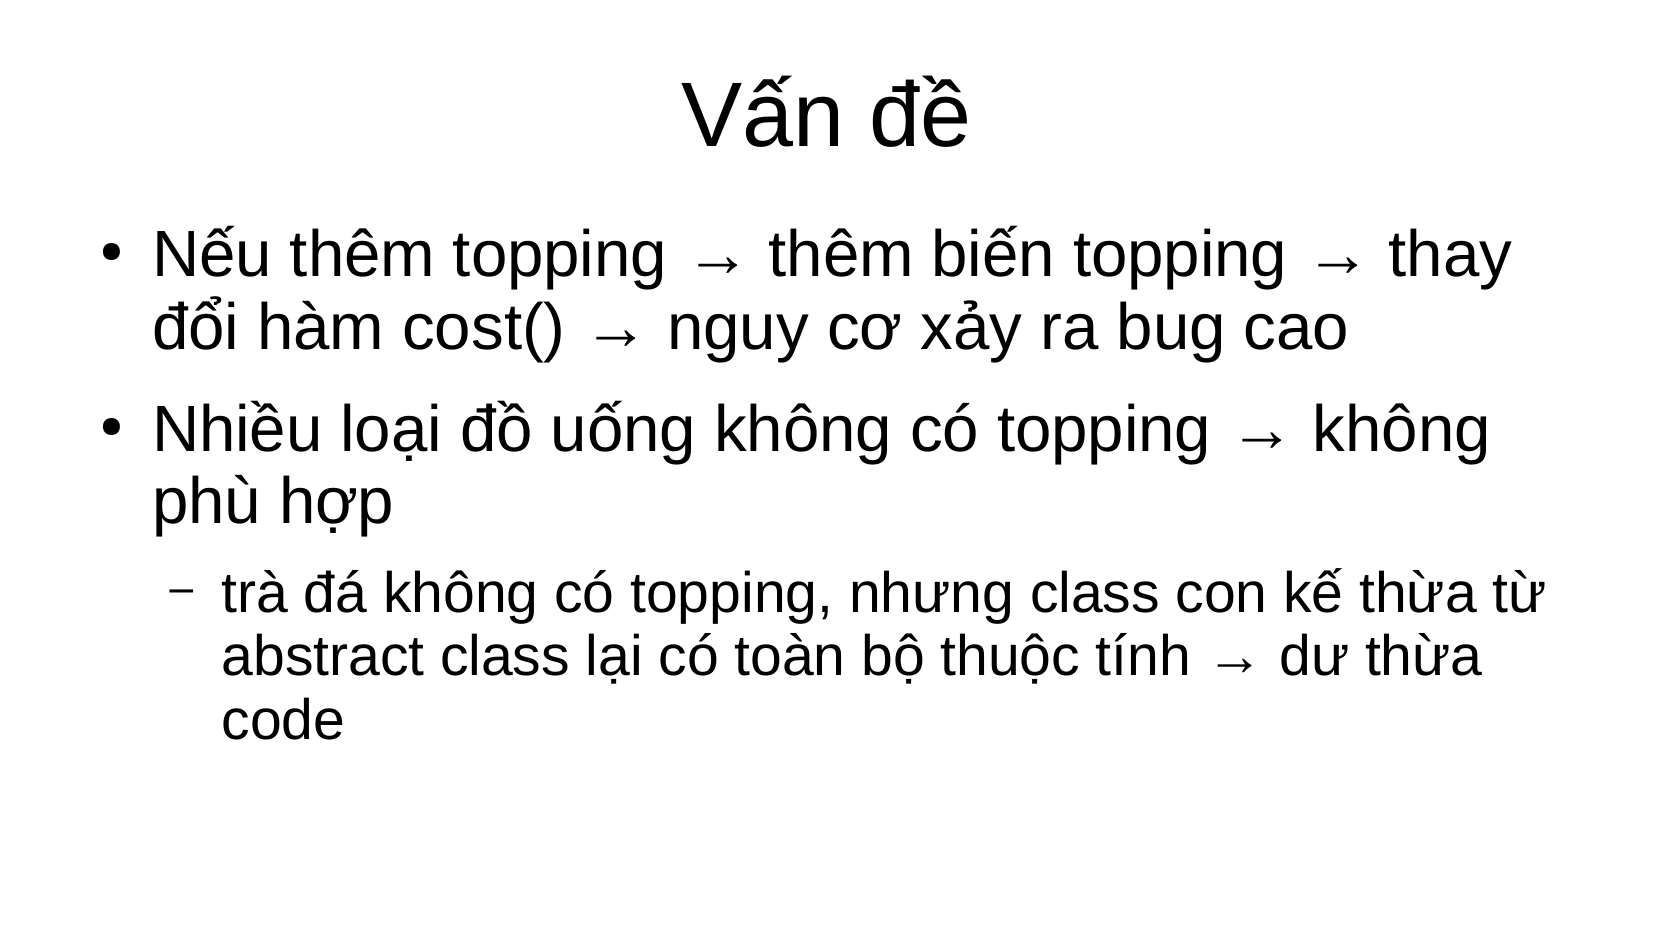

# Vấn đề
Nếu thêm topping → thêm biến topping → thay đổi hàm cost() → nguy cơ xảy ra bug cao
Nhiều loại đồ uống không có topping → không phù hợp
trà đá không có topping, nhưng class con kế thừa từ abstract class lại có toàn bộ thuộc tính → dư thừa code